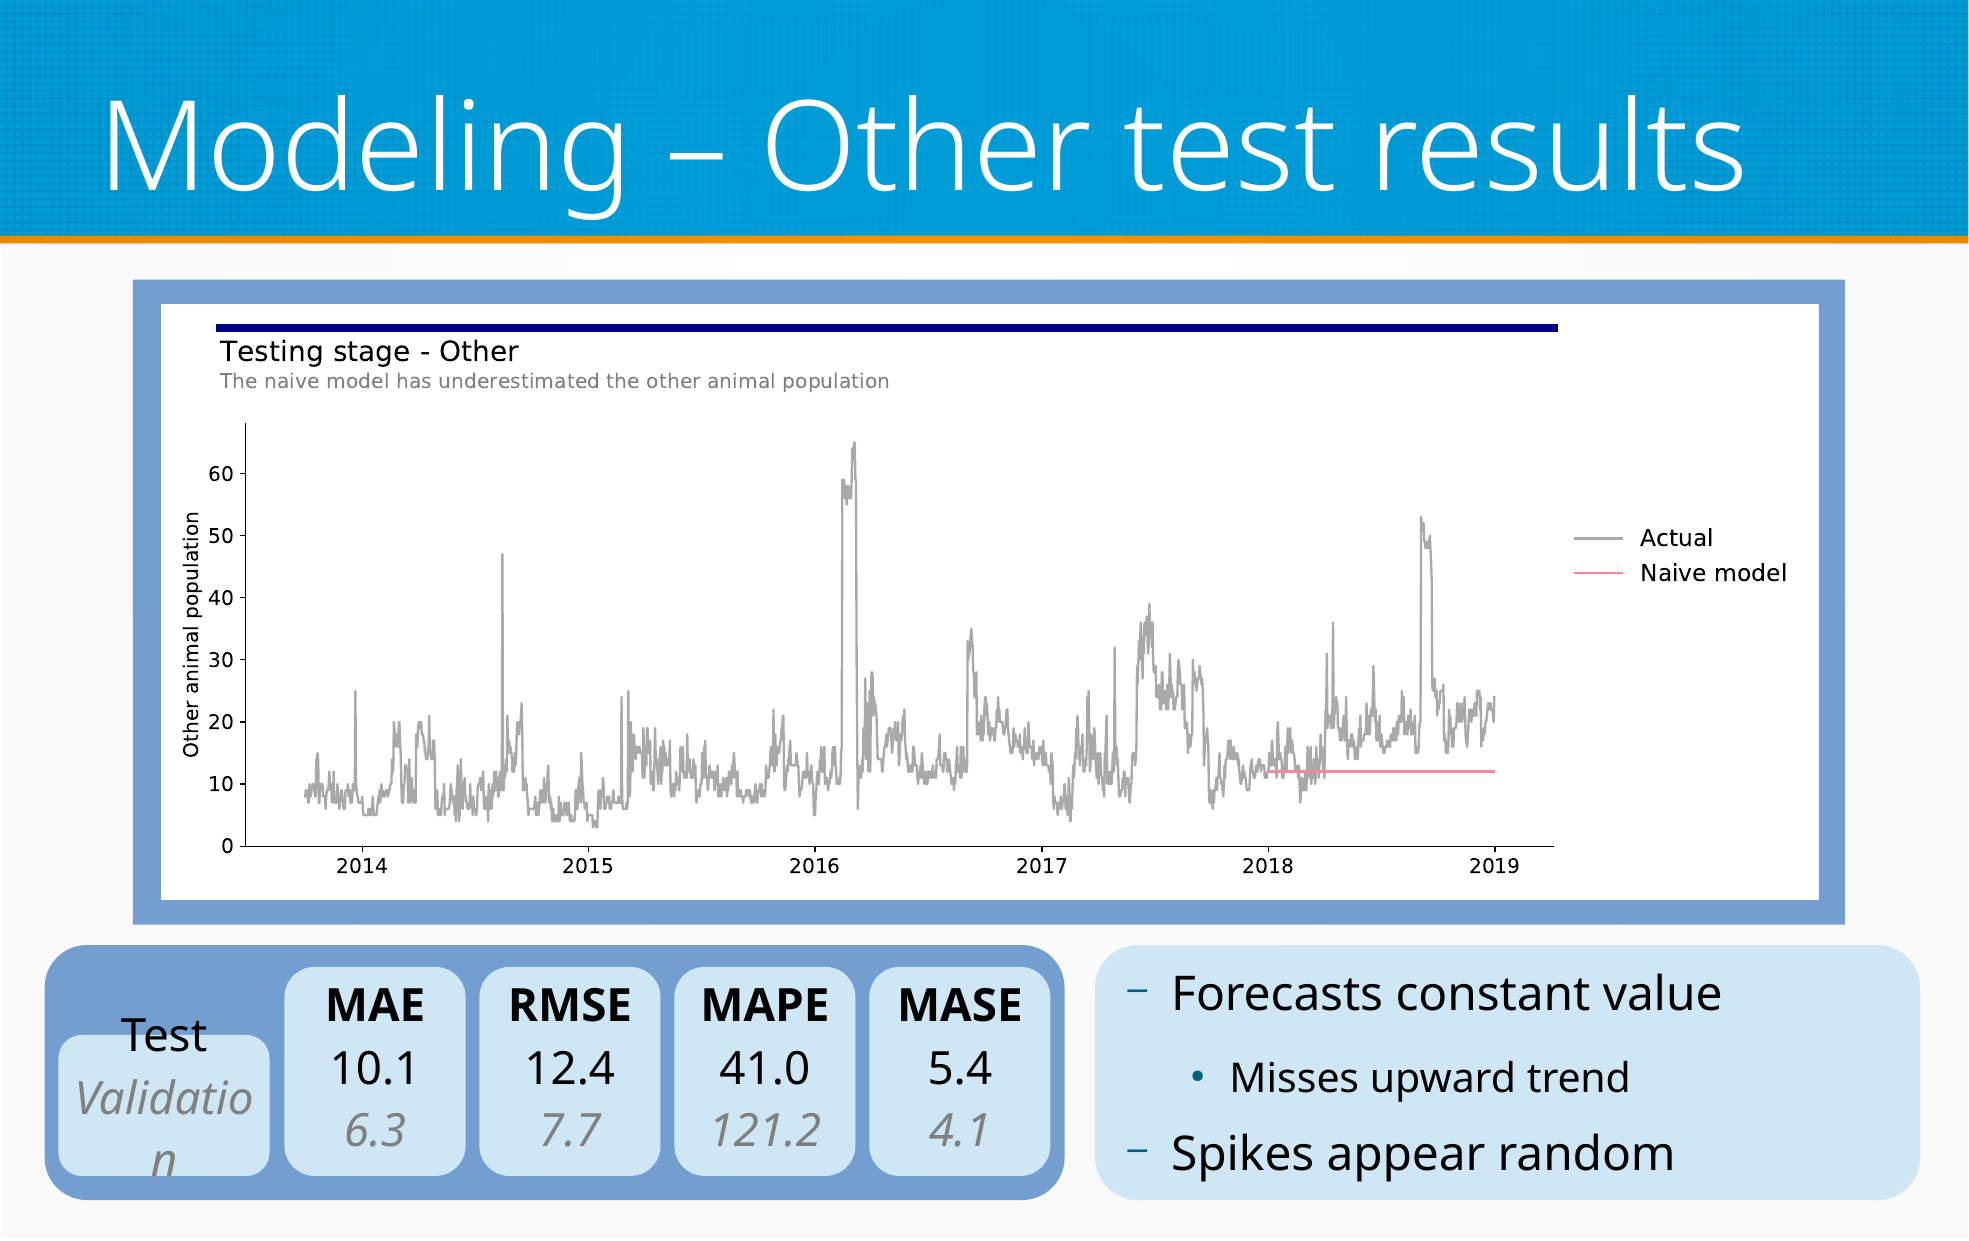

# Modeling – Other test results
Forecasts constant value
Misses upward trend
Spikes appear random
MAE
10.1
6.3
RMSE
12.4
7.7
MAPE
41.0
121.2
MASE
5.4
4.1
Test
Validation